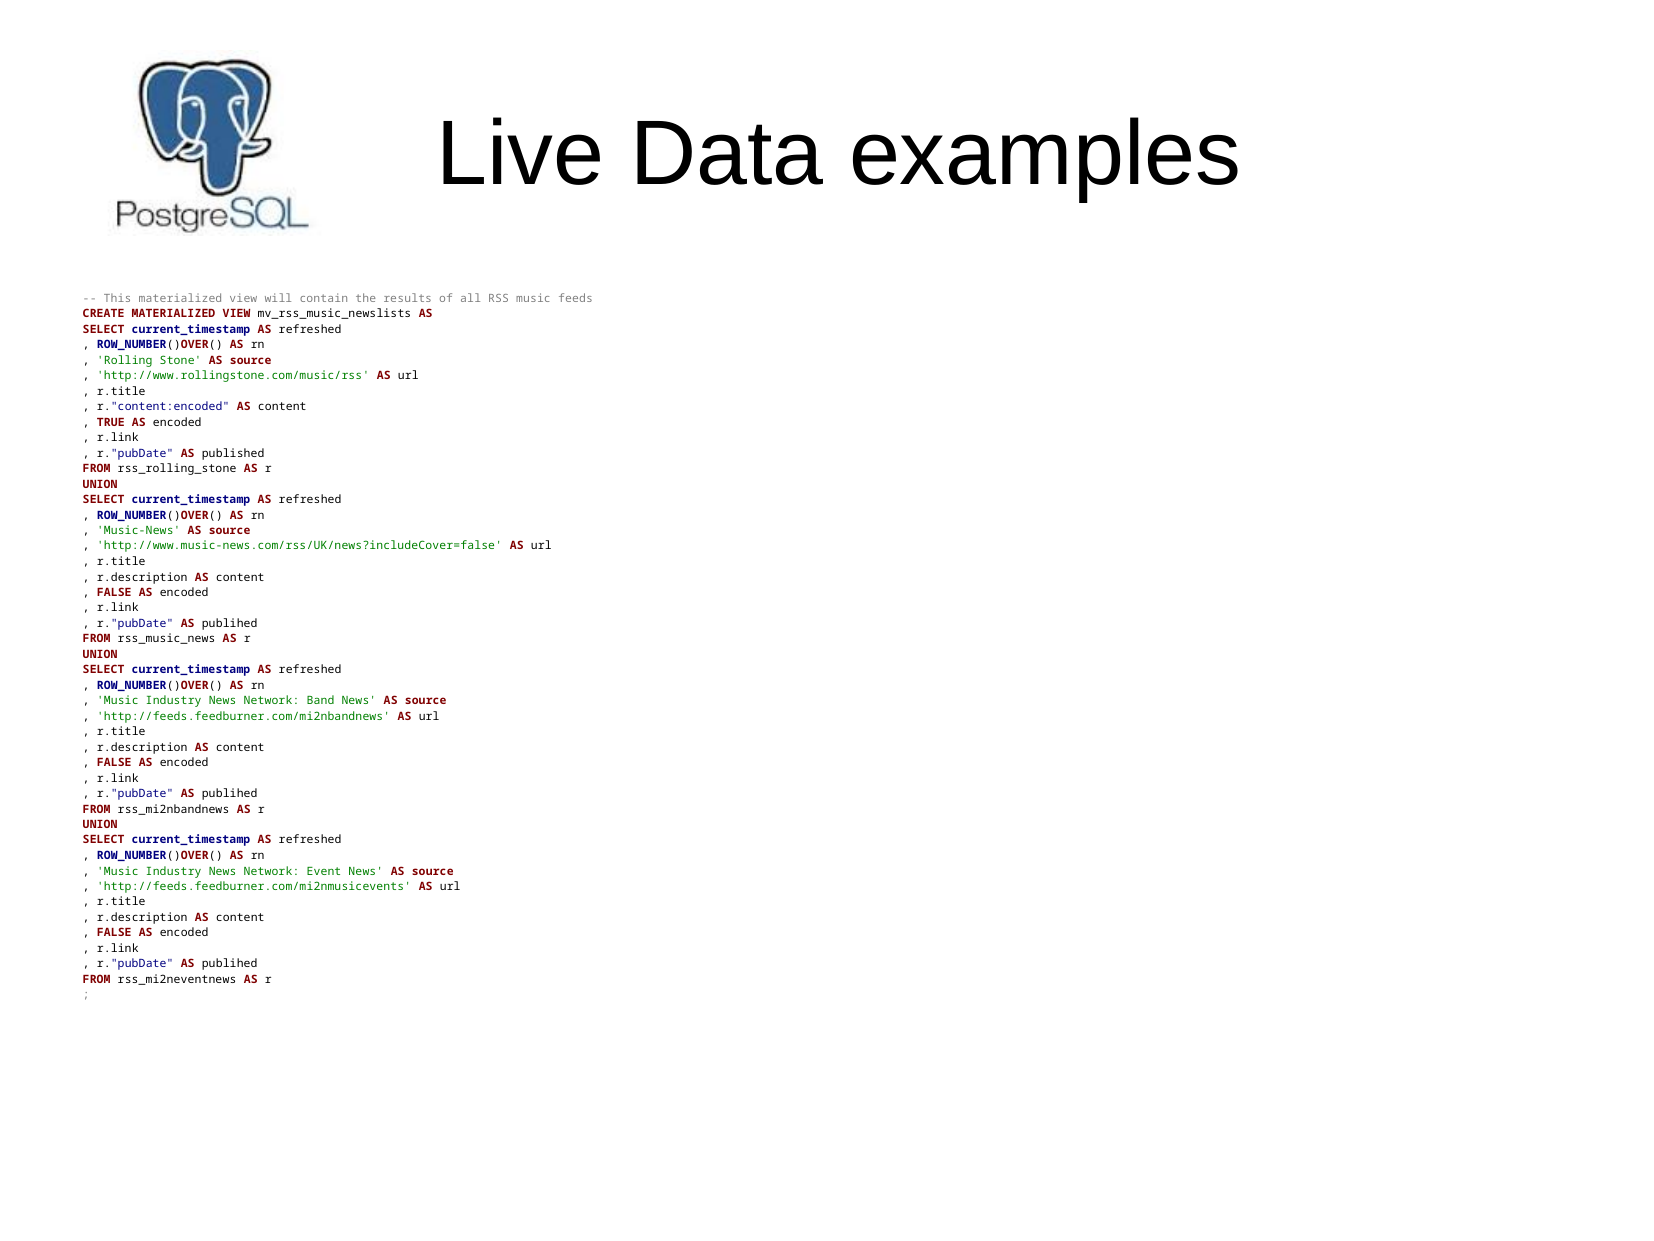

# Live Data examples
-- This materialized view will contain the results of all RSS music feeds
CREATE MATERIALIZED VIEW mv_rss_music_newslists AS
SELECT current_timestamp AS refreshed
, ROW_NUMBER()OVER() AS rn
, 'Rolling Stone' AS source
, 'http://www.rollingstone.com/music/rss' AS url
, r.title
, r."content:encoded" AS content
, TRUE AS encoded
, r.link
, r."pubDate" AS published
FROM rss_rolling_stone AS r
UNION
SELECT current_timestamp AS refreshed
, ROW_NUMBER()OVER() AS rn
, 'Music-News' AS source
, 'http://www.music-news.com/rss/UK/news?includeCover=false' AS url
, r.title
, r.description AS content
, FALSE AS encoded
, r.link
, r."pubDate" AS publihed
FROM rss_music_news AS r
UNION
SELECT current_timestamp AS refreshed
, ROW_NUMBER()OVER() AS rn
, 'Music Industry News Network: Band News' AS source
, 'http://feeds.feedburner.com/mi2nbandnews' AS url
, r.title
, r.description AS content
, FALSE AS encoded
, r.link
, r."pubDate" AS publihed
FROM rss_mi2nbandnews AS r
UNION
SELECT current_timestamp AS refreshed
, ROW_NUMBER()OVER() AS rn
, 'Music Industry News Network: Event News' AS source
, 'http://feeds.feedburner.com/mi2nmusicevents' AS url
, r.title
, r.description AS content
, FALSE AS encoded
, r.link
, r."pubDate" AS publihed
FROM rss_mi2neventnews AS r
;